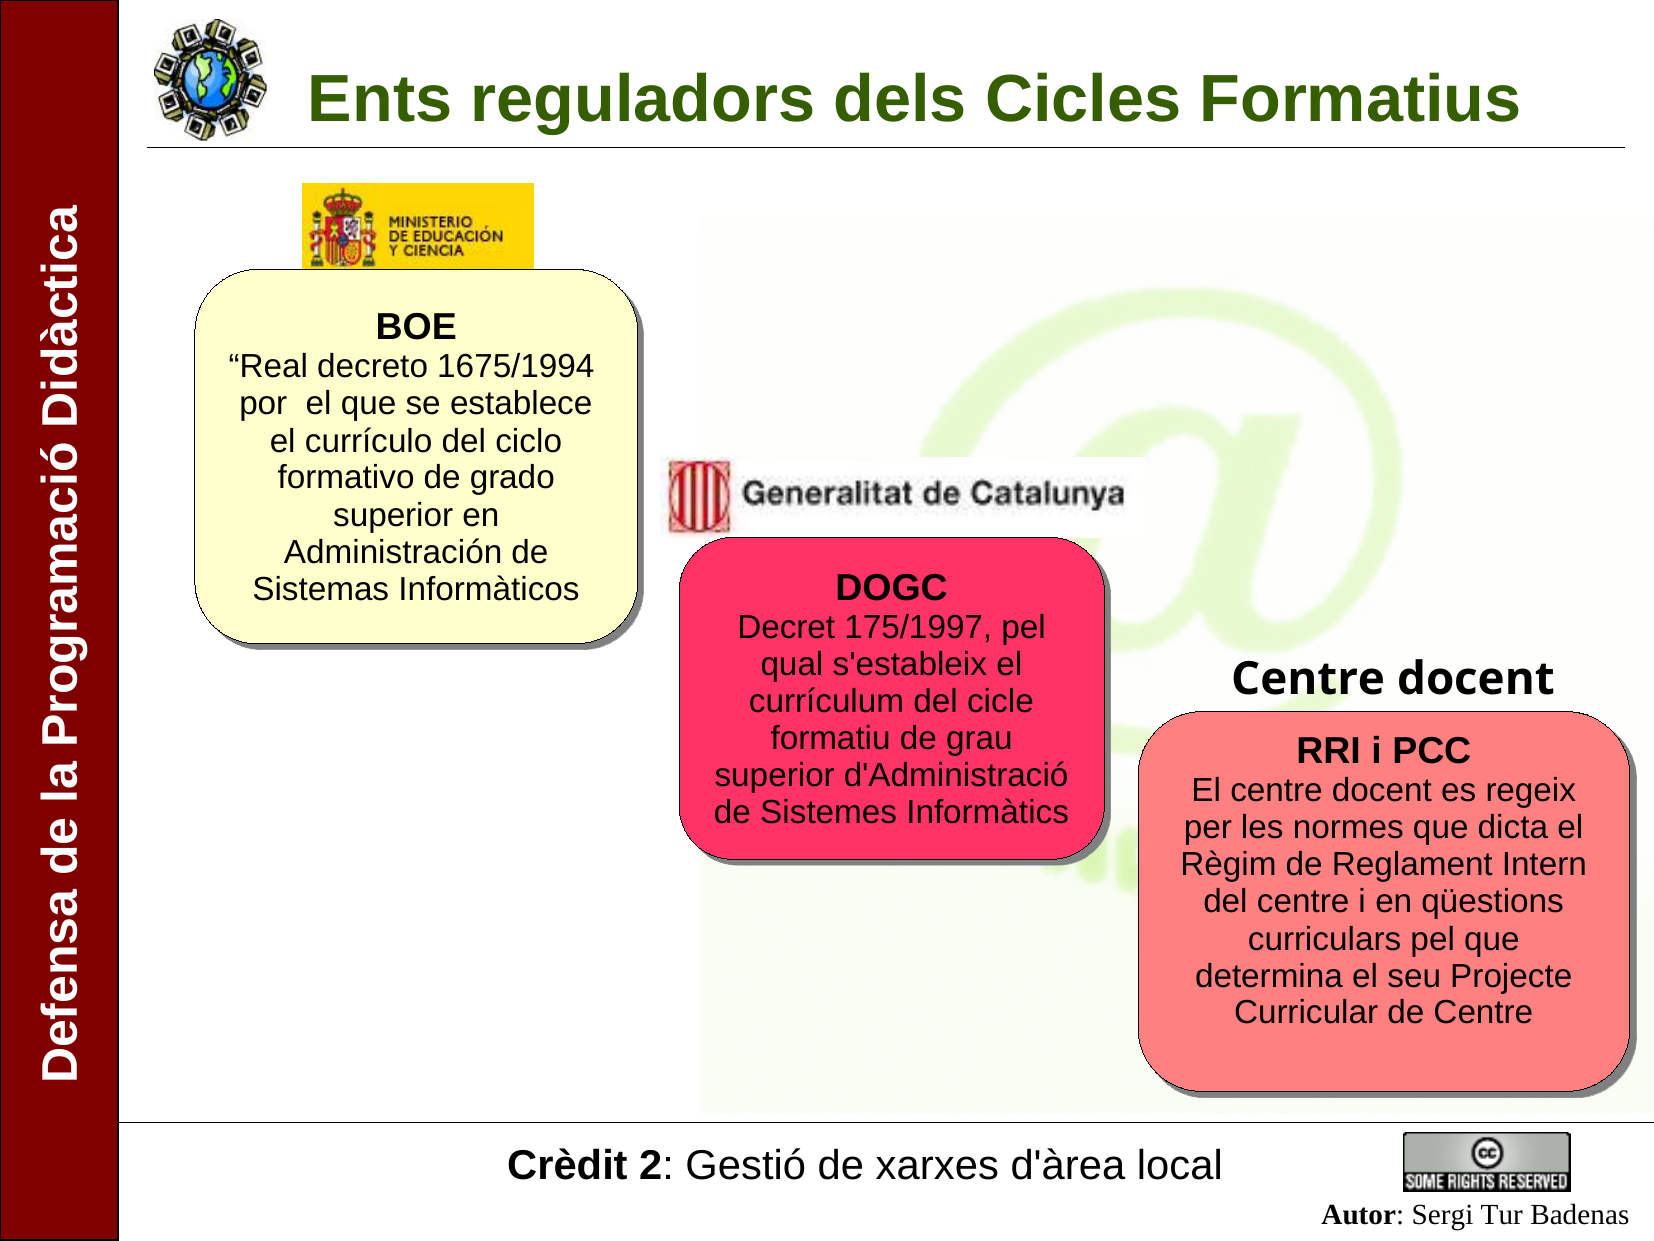

# Ents reguladors dels Cicles Formatius
BOE
“Real decreto 1675/1994 por el que se establece el currículo del ciclo formativo de grado superior en Administración de Sistemas Informàticos
DOGC
Decret 175/1997, pel qual s'estableix el currículum del cicle formatiu de grau superior d'Administració de Sistemes Informàtics
Centre docent
RRI i PCC
El centre docent es regeix per les normes que dicta el Règim de Reglament Intern del centre i en qüestions curriculars pel que determina el seu Projecte Curricular de Centre